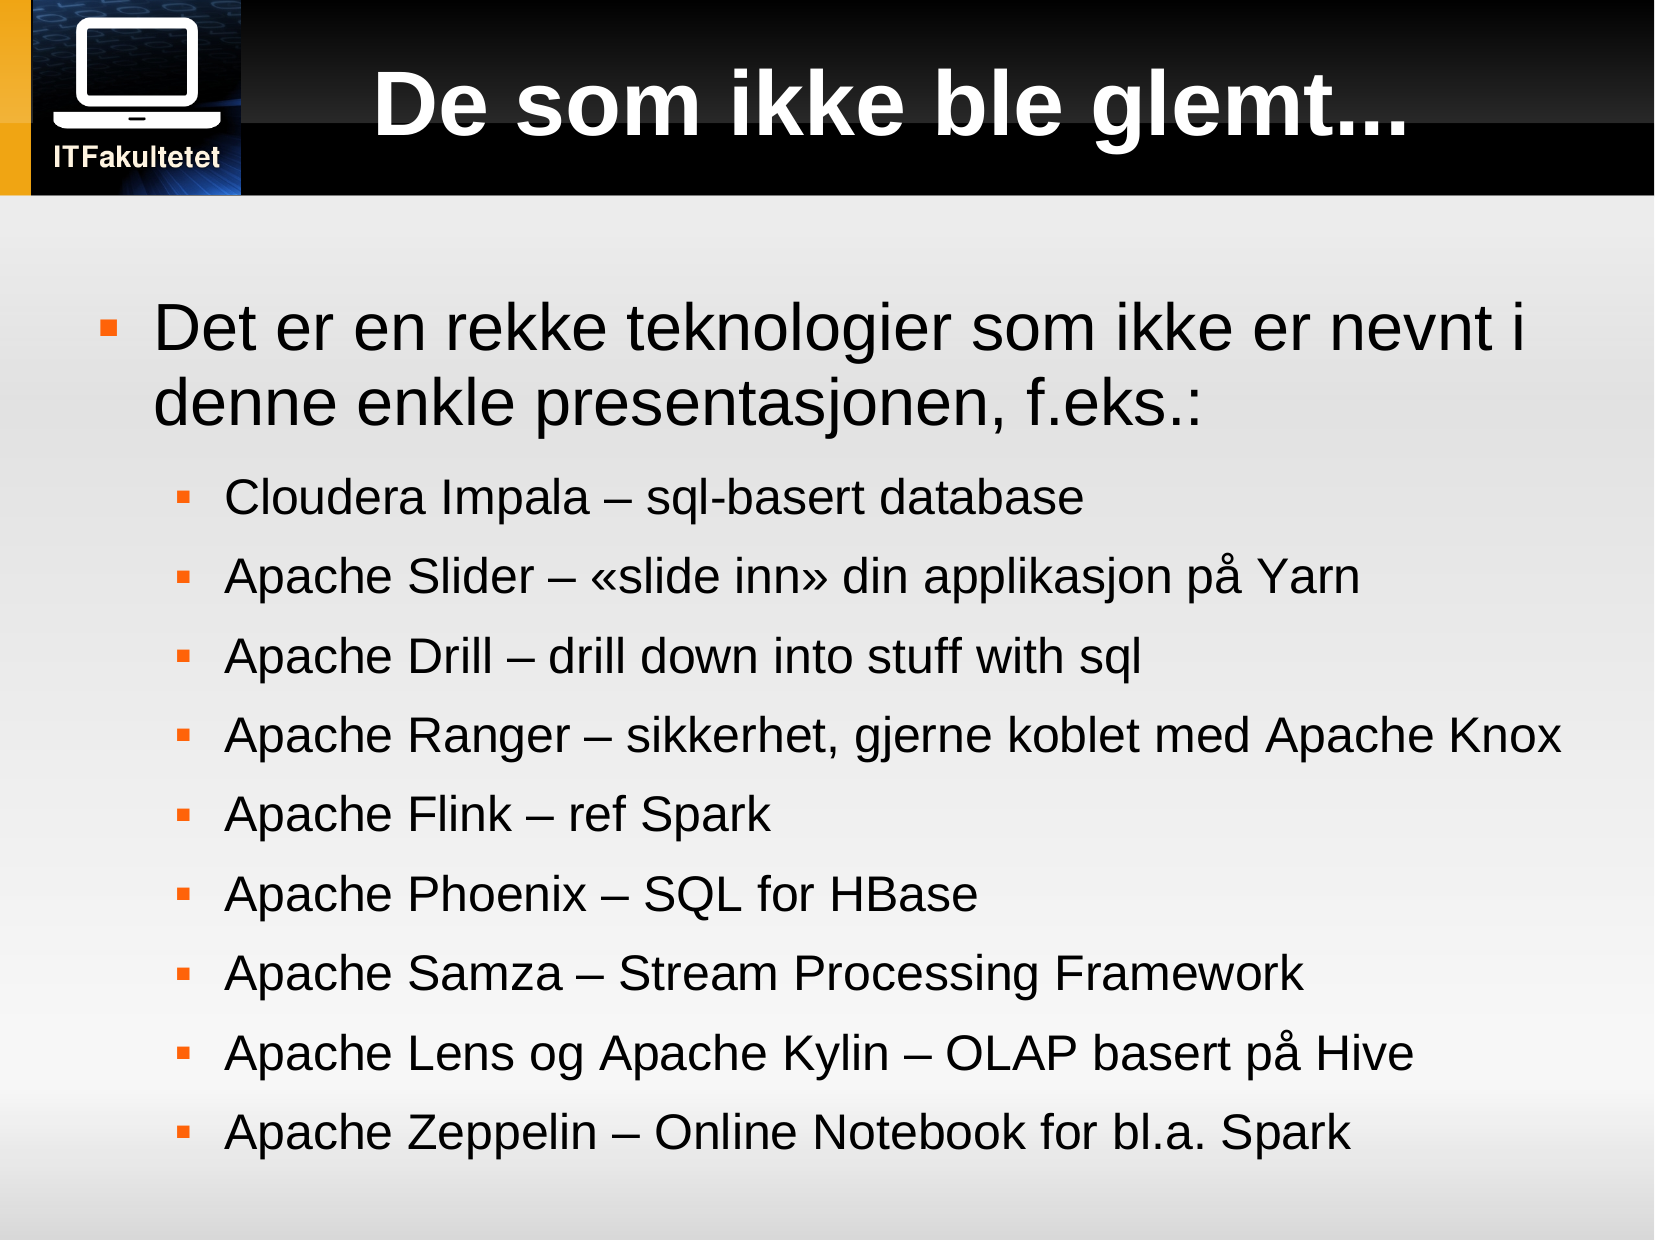

De som ikke ble glemt...
Det er en rekke teknologier som ikke er nevnt i

denne enkle presentasjonen, f.eks.:
Cloudera Impala – sql-basert database

Apache Slider – «slide inn» din applikasjon på Yarn

Apache Drill – drill down into stuff with sql

Apache Ranger – sikkerhet, gjerne koblet med Apache Knox

Apache Flink – ref Spark

Apache Phoenix – SQL for HBase

Apache Samza – Stream Processing Framework

Apache Lens og Apache Kylin – OLAP basert på Hive

Apache Zeppelin – Online Notebook for bl.a. Spark
